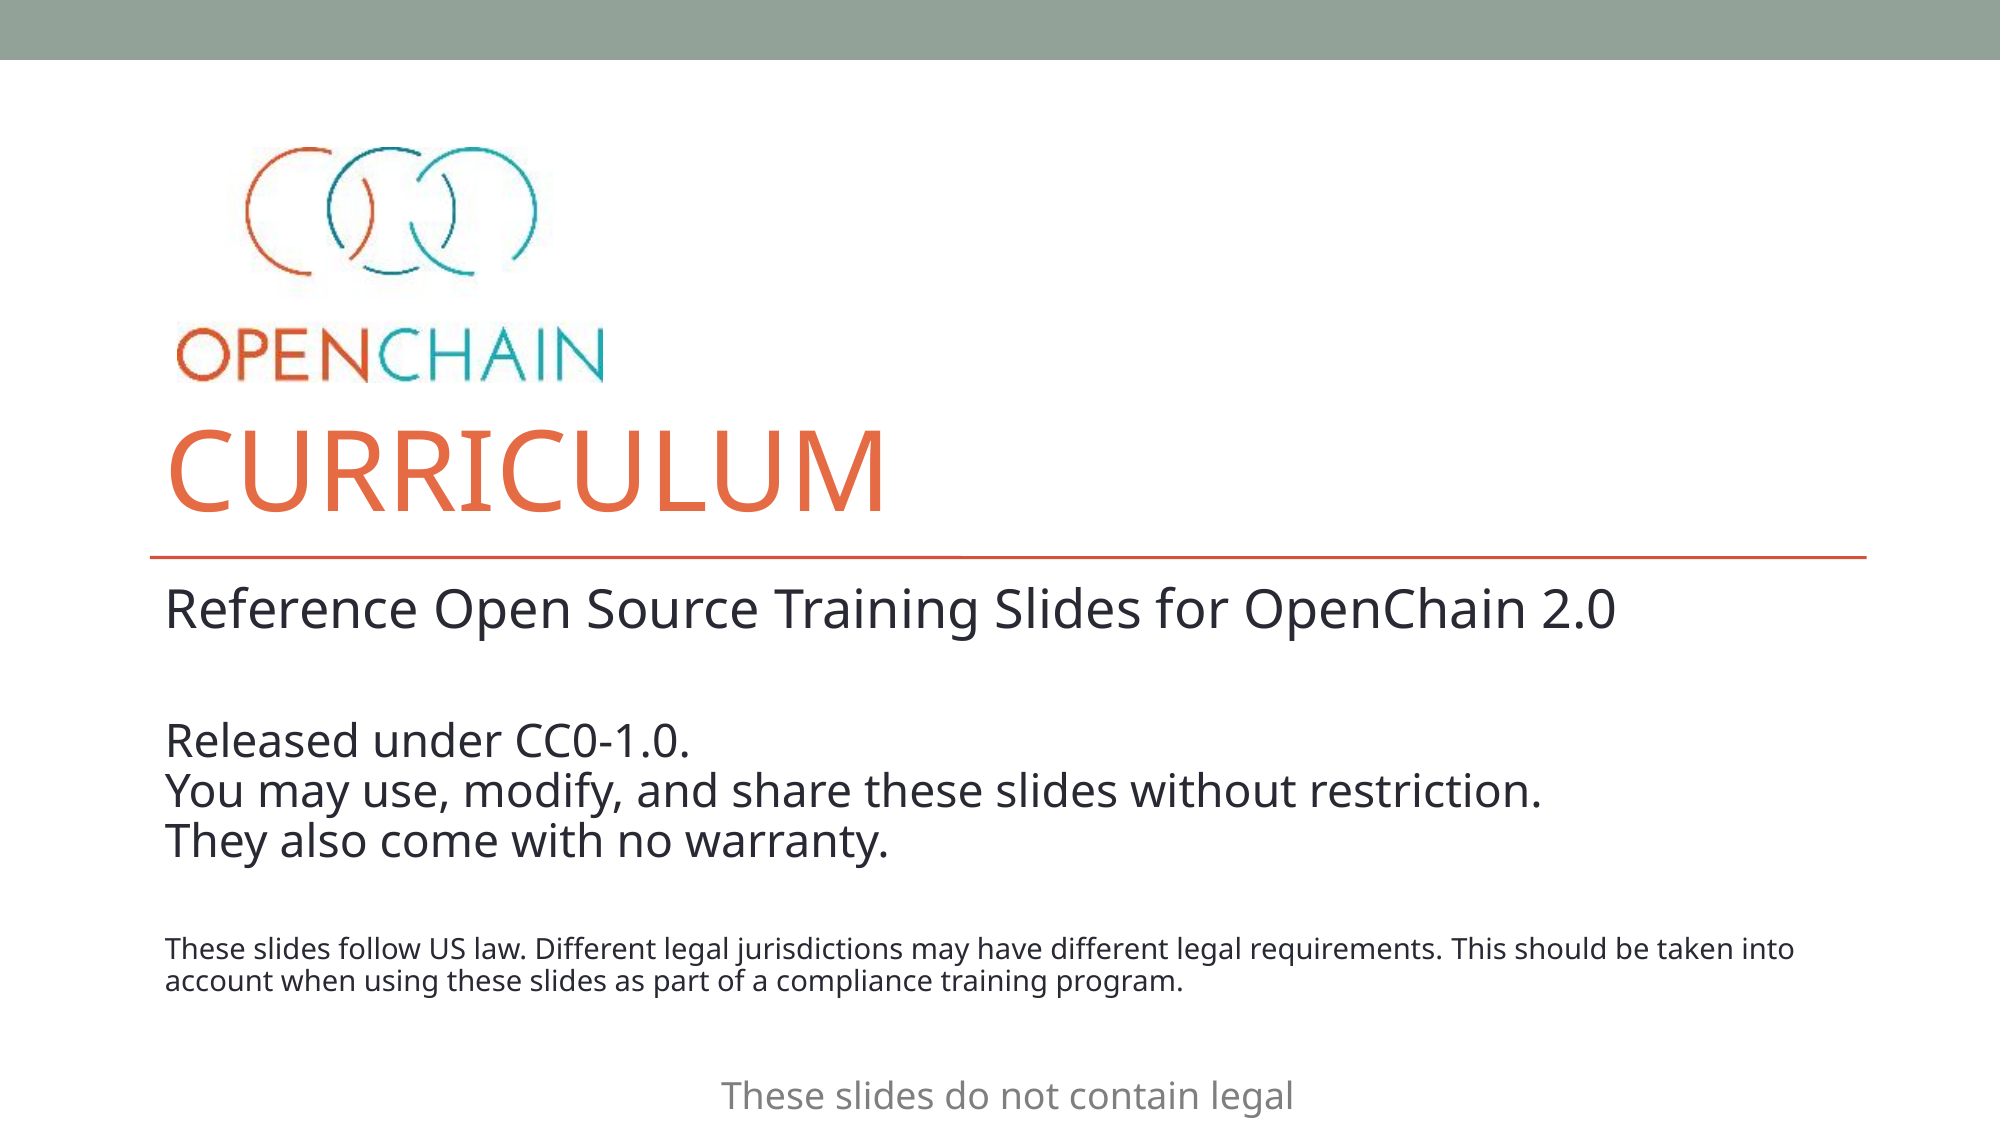

CURRICULUM
Reference Open Source Training Slides for OpenChain 2.0
Released under CC0-1.0.
You may use, modify, and share these slides without restriction.
They also come with no warranty.
These slides follow US law. Different legal jurisdictions may have different legal requirements. This should be taken into account when using these slides as part of a compliance training program.